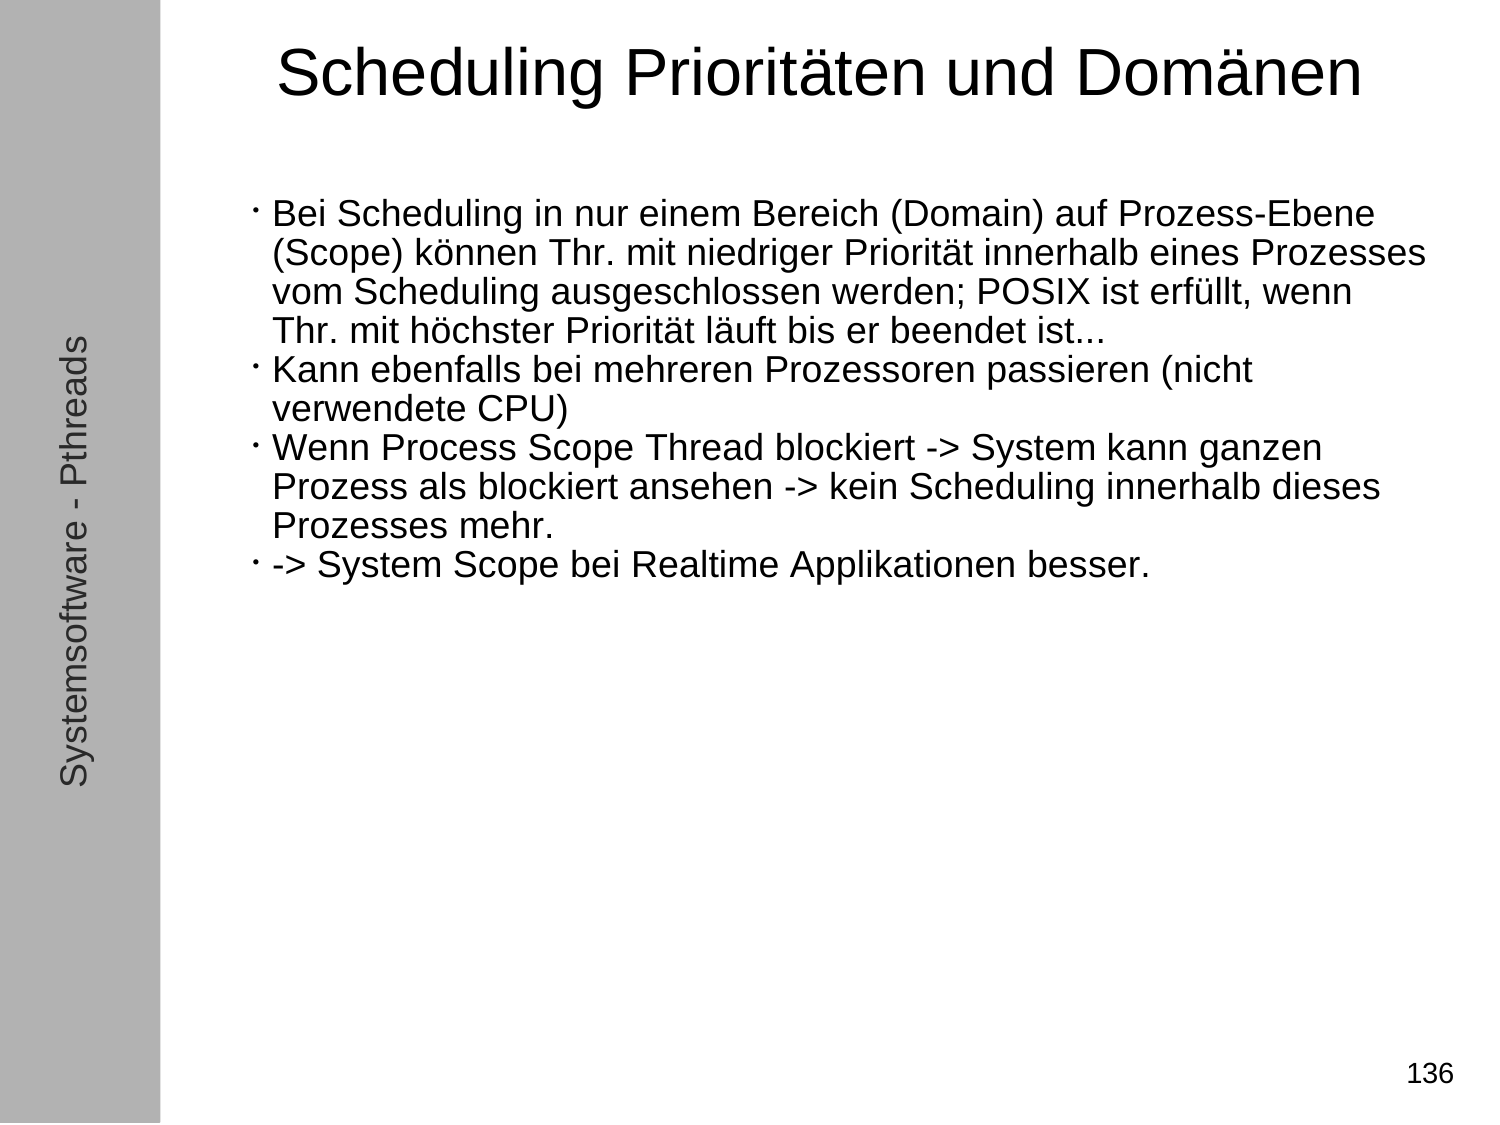

Scheduling Prioritäten und Domänen
Bei Scheduling in nur einem Bereich (Domain) auf Prozess-Ebene (Scope) können Thr. mit niedriger Priorität innerhalb eines Prozesses vom Scheduling ausgeschlossen werden; POSIX ist erfüllt, wenn Thr. mit höchster Priorität läuft bis er beendet ist...
Kann ebenfalls bei mehreren Prozessoren passieren (nicht verwendete CPU)
Wenn Process Scope Thread blockiert -> System kann ganzen Prozess als blockiert ansehen -> kein Scheduling innerhalb dieses Prozesses mehr.
-> System Scope bei Realtime Applikationen besser.
Systemsoftware - Pthreads